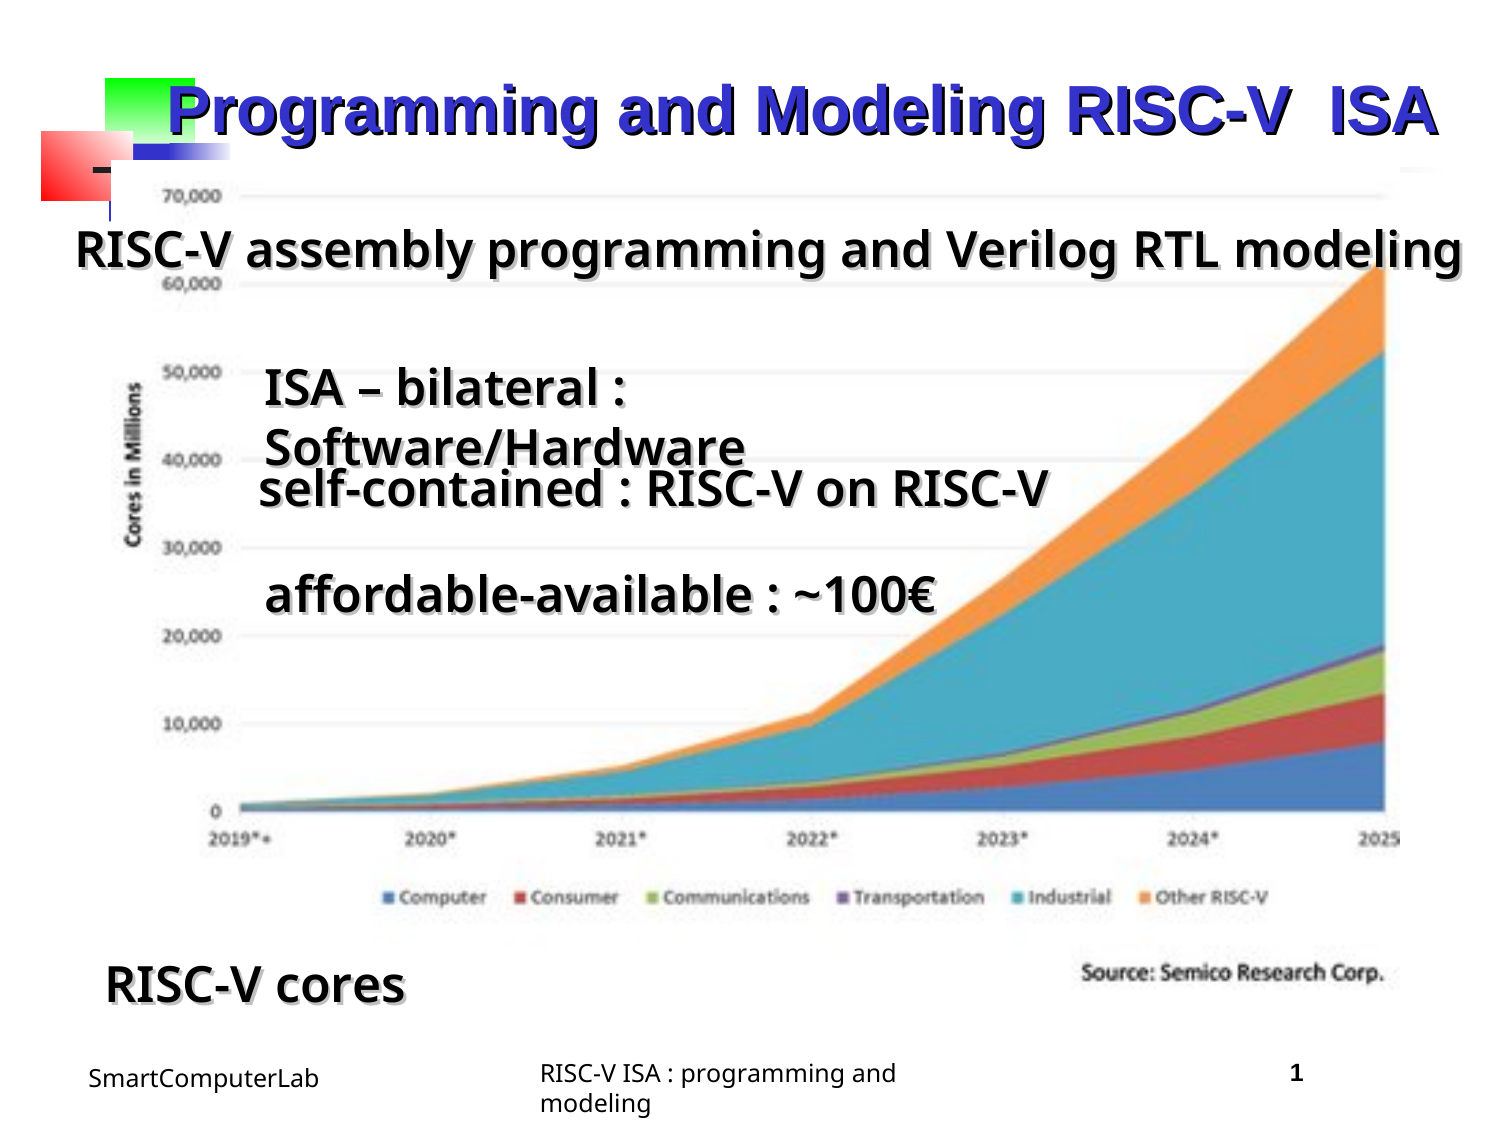

# Programming and Modeling RISC-V ISA
RISC-V assembly programming and Verilog RTL modeling
ISA – bilateral : Software/Hardware
self-contained : RISC-V on RISC-V
affordable-available : ~100€
RISC-V cores
1